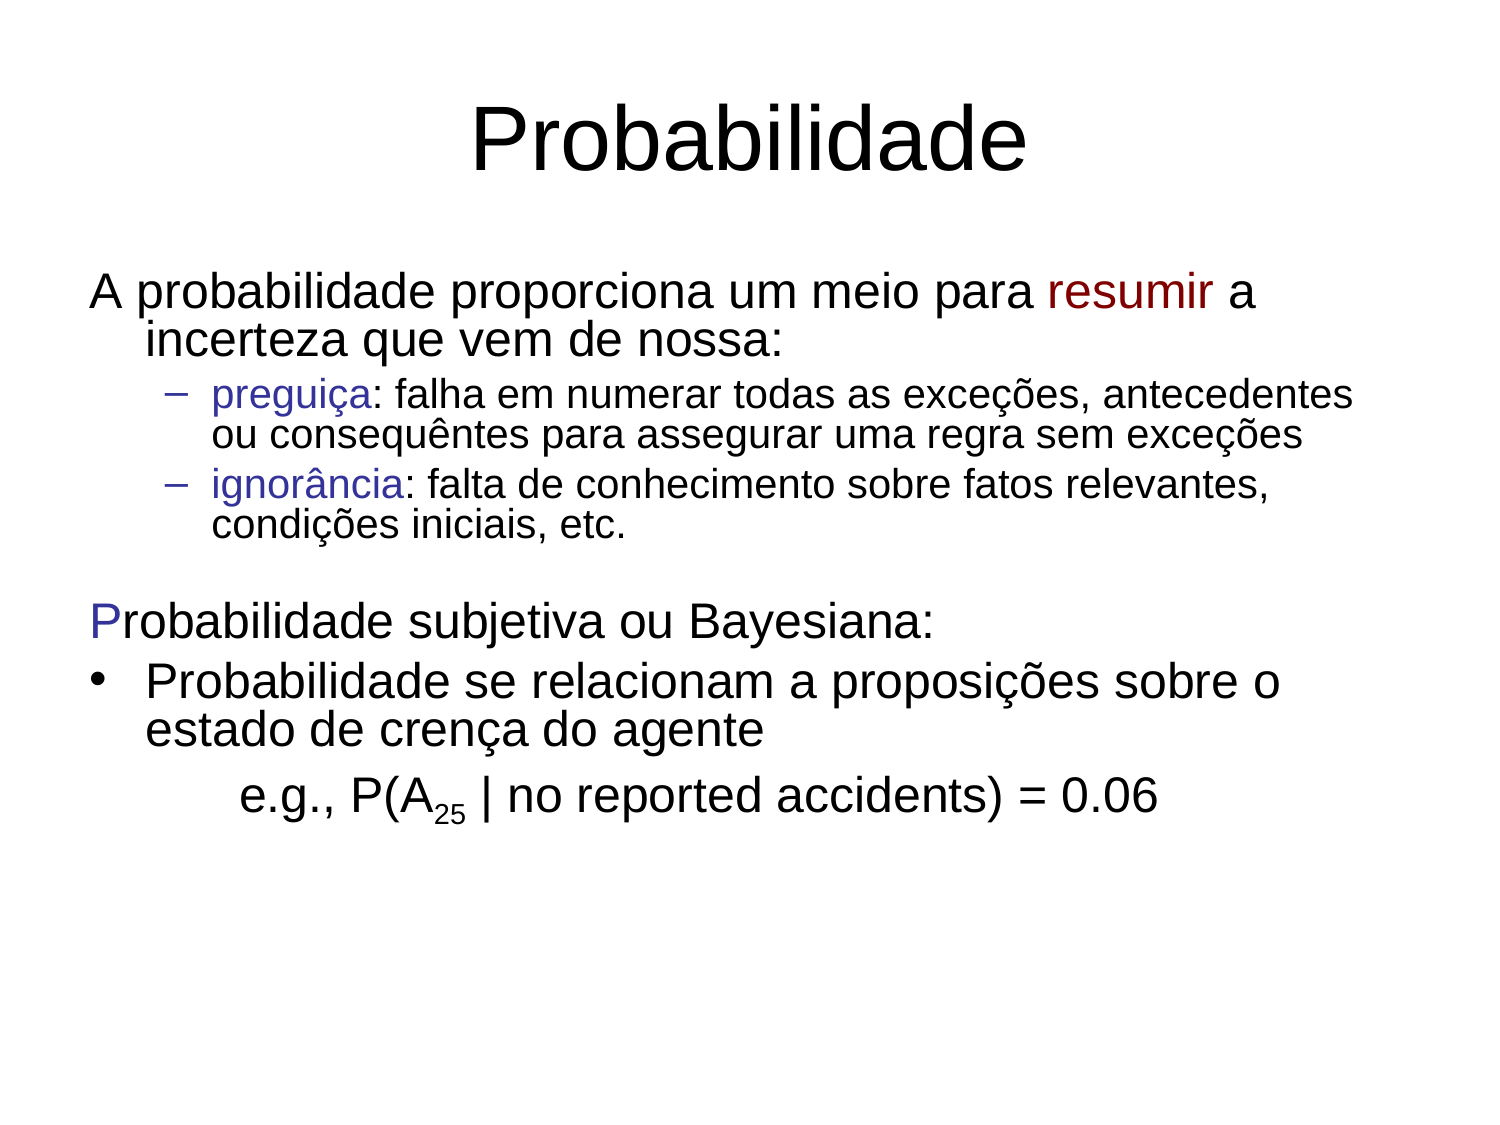

# Probabilidade
A probabilidade proporciona um meio para resumir a incerteza que vem de nossa:
preguiça: falha em numerar todas as exceções, antecedentes ou consequêntes para assegurar uma regra sem exceções
ignorância: falta de conhecimento sobre fatos relevantes, condições iniciais, etc.
Probabilidade subjetiva ou Bayesiana:
Probabilidade se relacionam a proposições sobre o estado de crença do agente
		e.g., P(A25 | no reported accidents) = 0.06